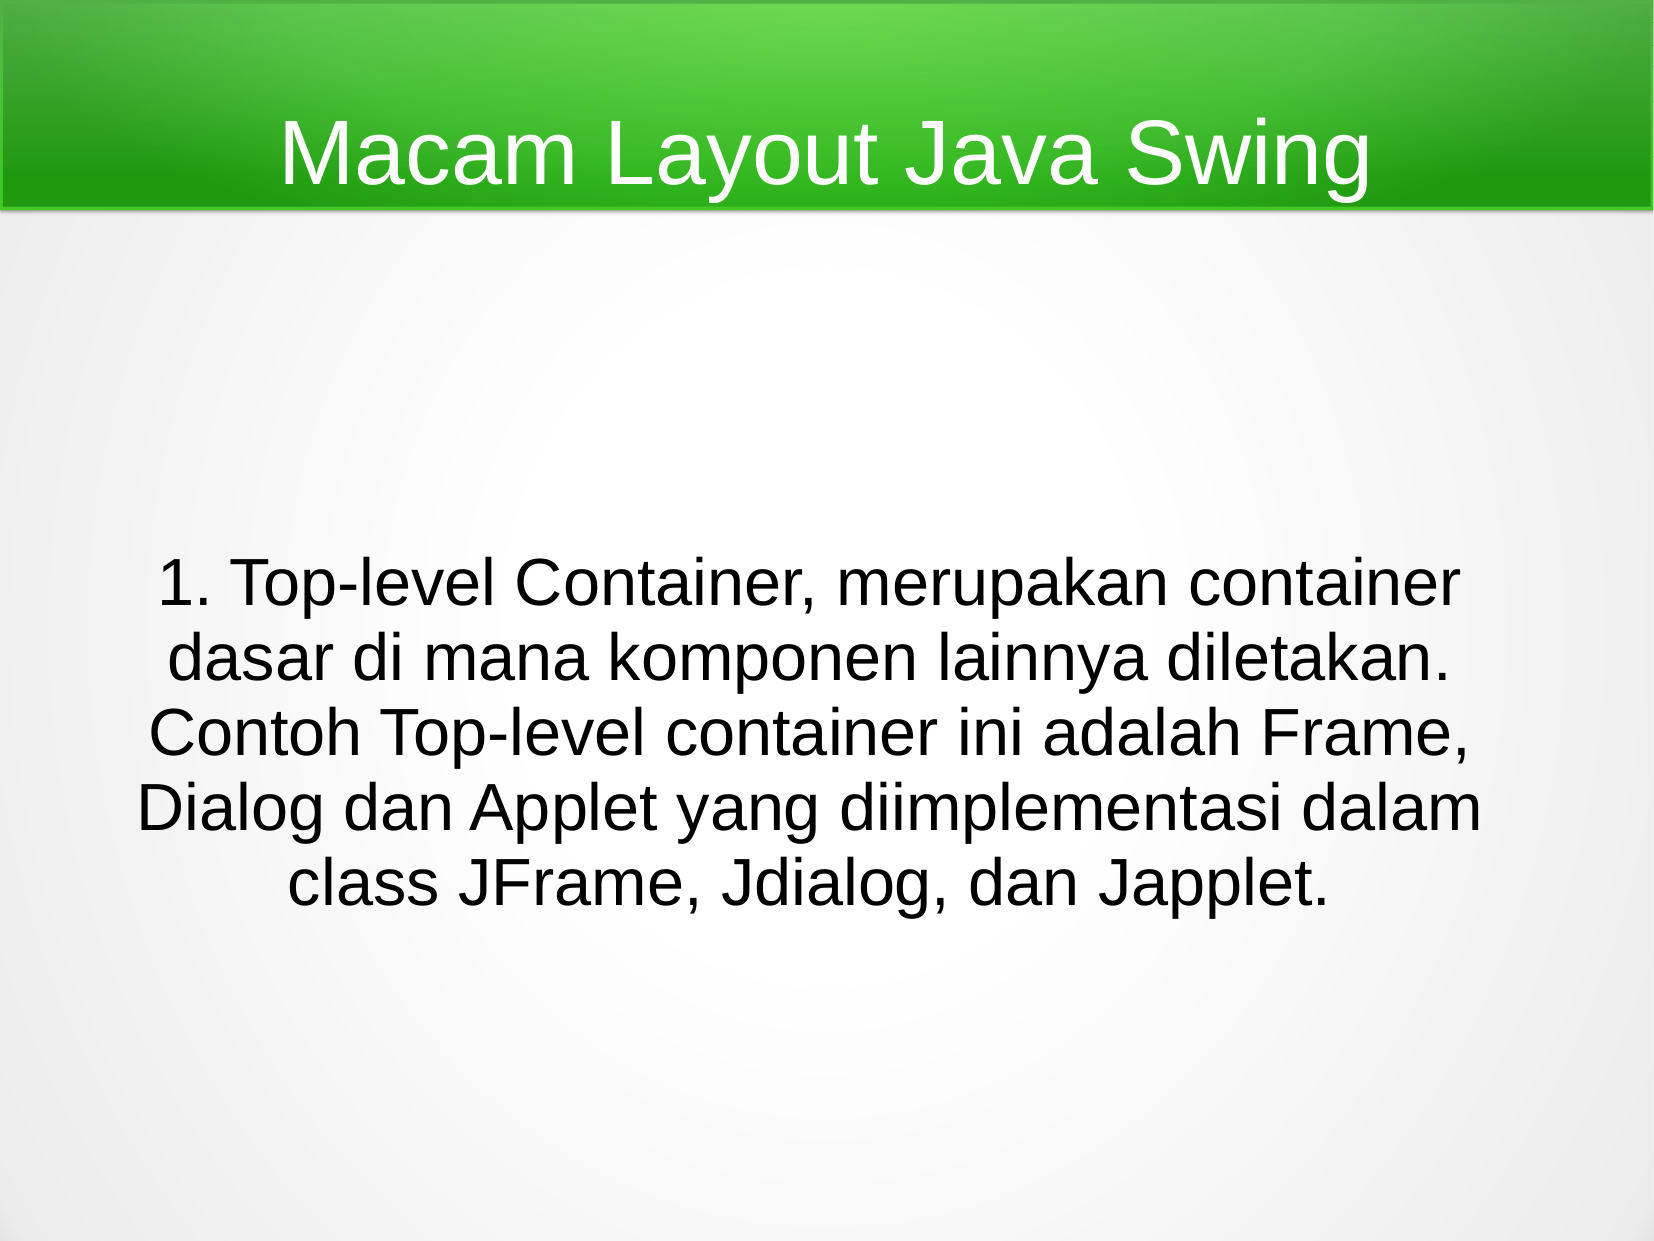

# Macam Layout Java Swing
1. Top-level Container, merupakan container dasar di mana komponen lainnya diletakan. Contoh Top-level container ini adalah Frame, Dialog dan Applet yang diimplementasi dalam class JFrame, Jdialog, dan Japplet.